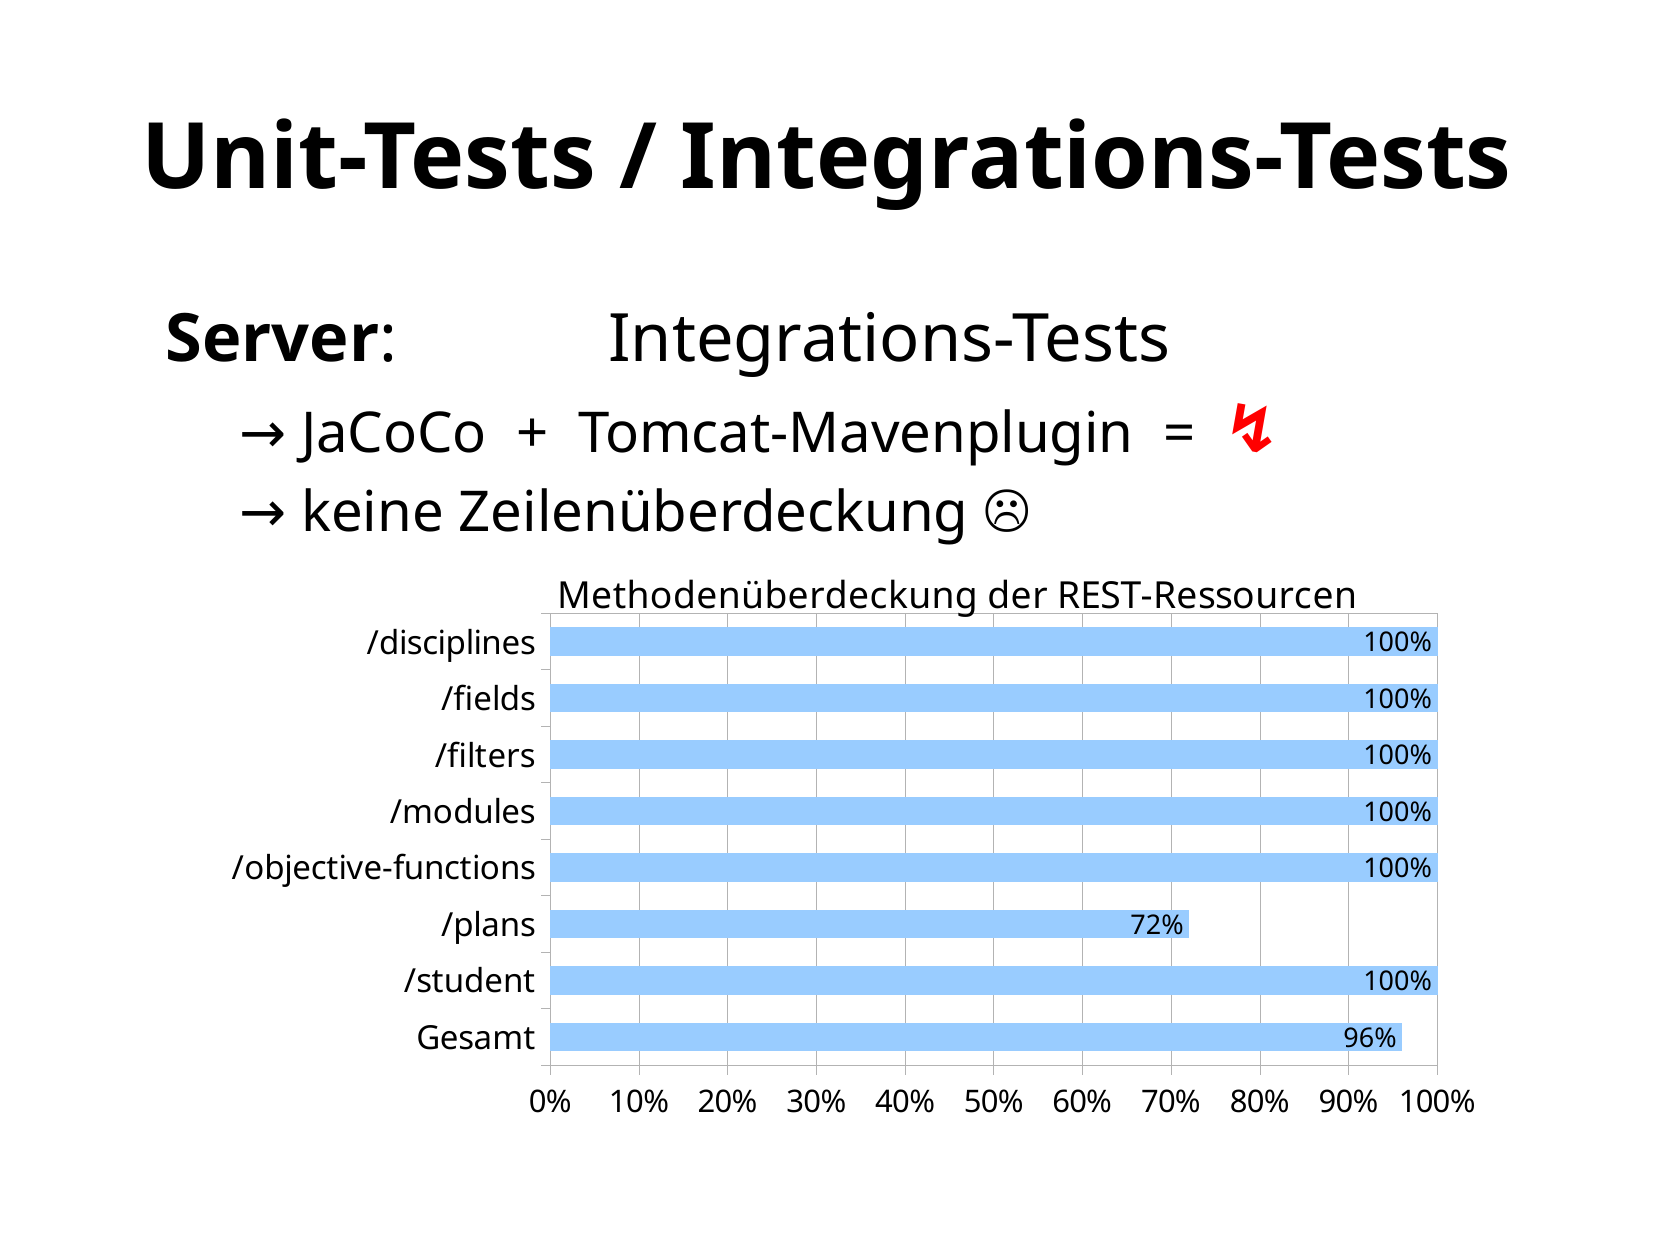

# Unit-Tests / Integrations-Tests
Server:			Integrations-Tests
	→ JaCoCo + Tomcat-Mavenplugin = ↯
	→ keine Zeilenüberdeckung 
### Chart: Methodenüberdeckung der REST-Ressourcen
| Category | Spalte 1 |
|---|---|
| Gesamt | 0.96 |
| /student | 1.0 |
| /plans | 0.72 |
| /objective-functions | 1.0 |
| /modules | 1.0 |
| /filters | 1.0 |
| /fields | 1.0 |
| /disciplines | 1.0 |